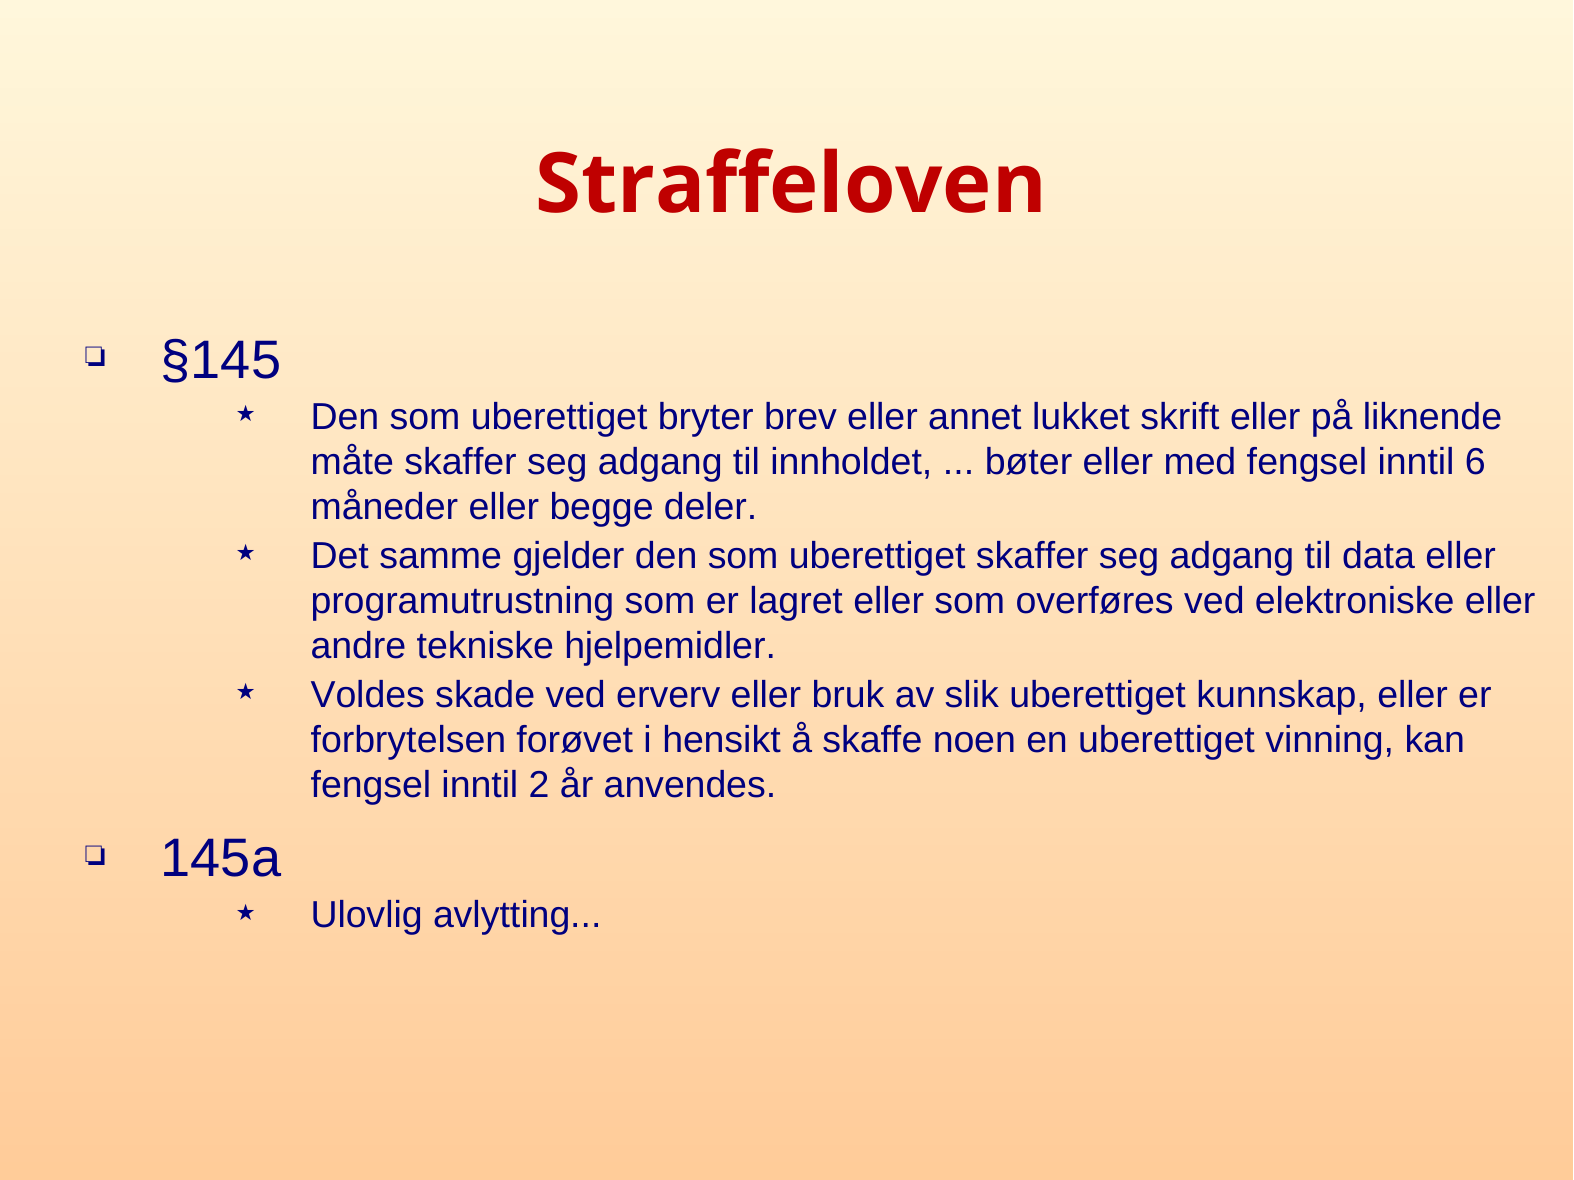

# Straffeloven
§145
Den som uberettiget bryter brev eller annet lukket skrift eller på liknende måte skaffer seg adgang til innholdet, ... bøter eller med fengsel inntil 6 måneder eller begge deler.
Det samme gjelder den som uberettiget skaffer seg adgang til data eller programutrustning som er lagret eller som overføres ved elektroniske eller andre tekniske hjelpemidler.
Voldes skade ved erverv eller bruk av slik uberettiget kunnskap, eller er forbrytelsen forøvet i hensikt å skaffe noen en uberettiget vinning, kan fengsel inntil 2 år anvendes.
145a
Ulovlig avlytting...